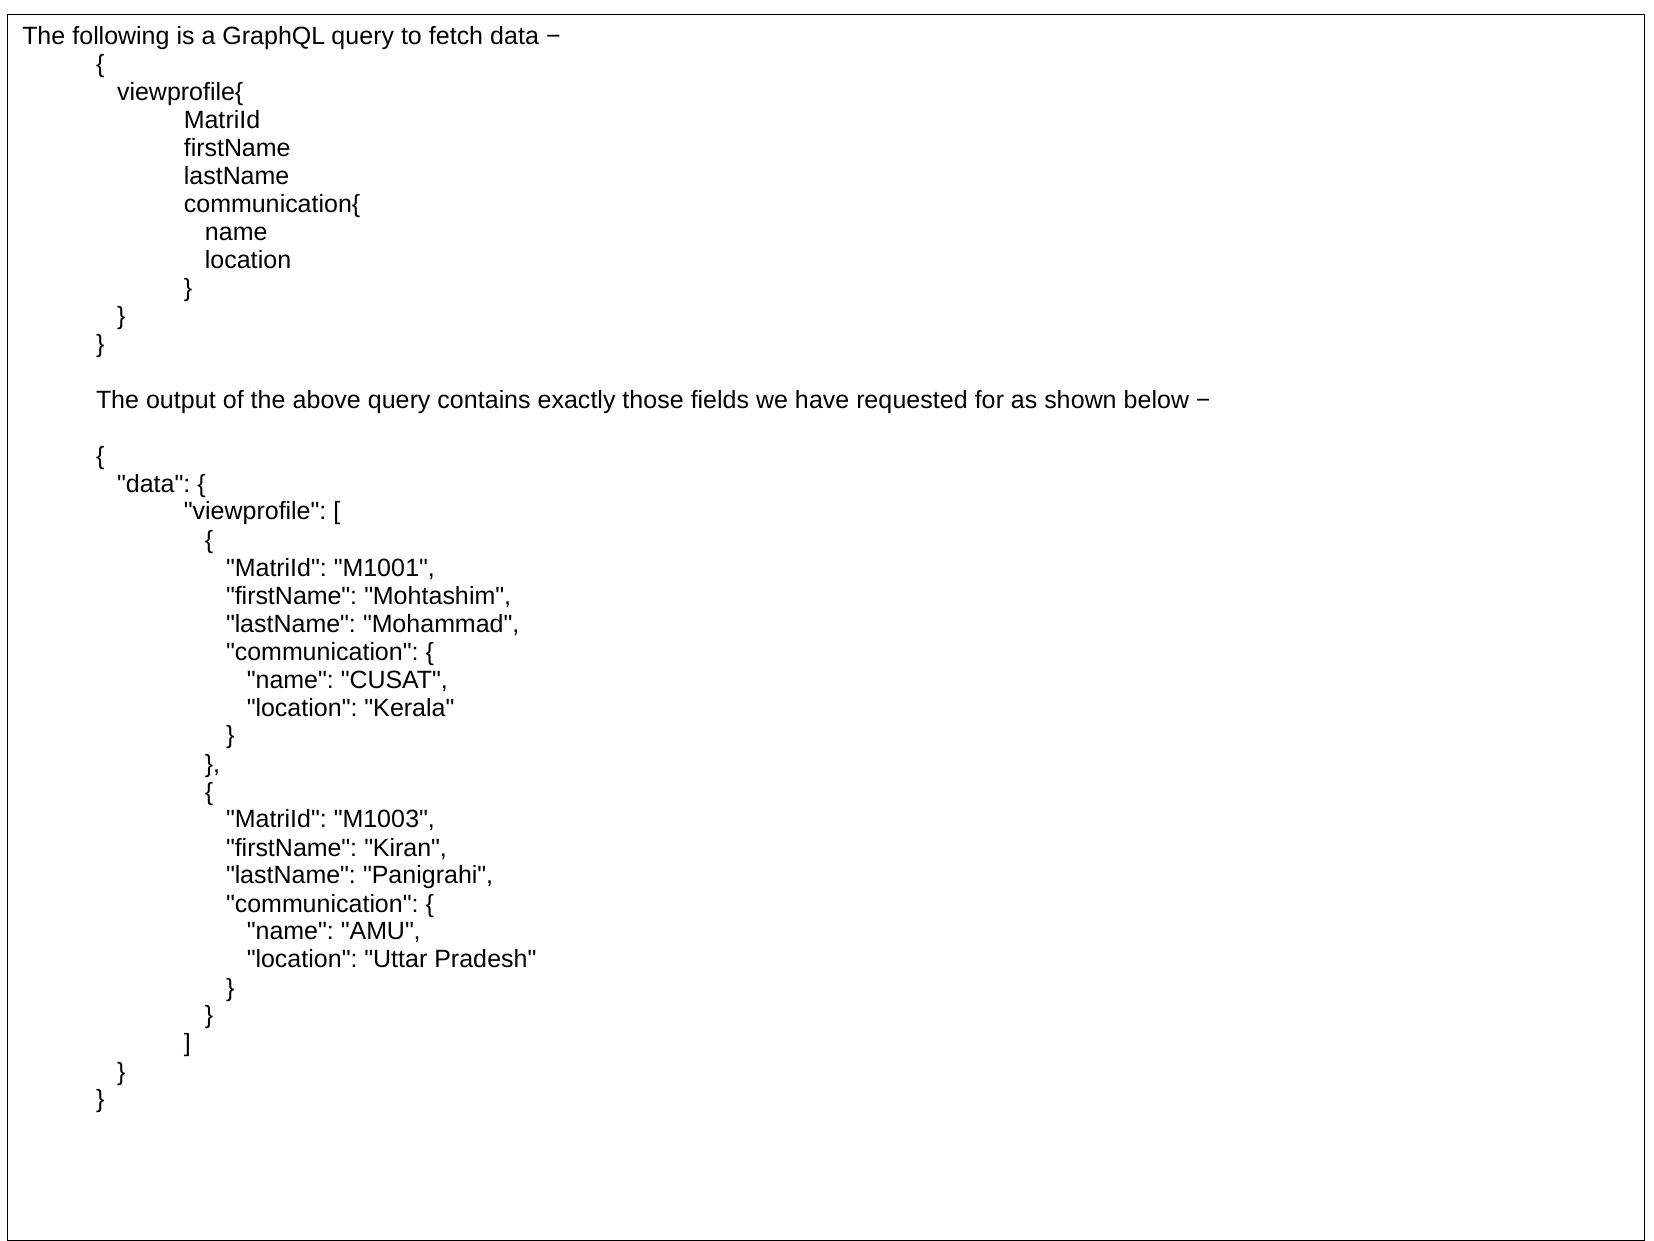

The following is a GraphQL query to fetch data −
	{
	 viewprofile{
		 MatriId
		 firstName
		 lastName
		 communication{
		 name
		 location
		 }
	 }
	}
	The output of the above query contains exactly those fields we have requested for as shown below −
	{
	 "data": {
		 "viewprofile": [
		 {
		 "MatriId": "M1001",
		 "firstName": "Mohtashim",
		 "lastName": "Mohammad",
		 "communication": {
		 "name": "CUSAT",
		 "location": "Kerala"
		 }
		 },
		 {
		 "MatriId": "M1003",
		 "firstName": "Kiran",
		 "lastName": "Panigrahi",
		 "communication": {
		 "name": "AMU",
		 "location": "Uttar Pradesh"
		 }
		 }
		 ]
	 }
	}